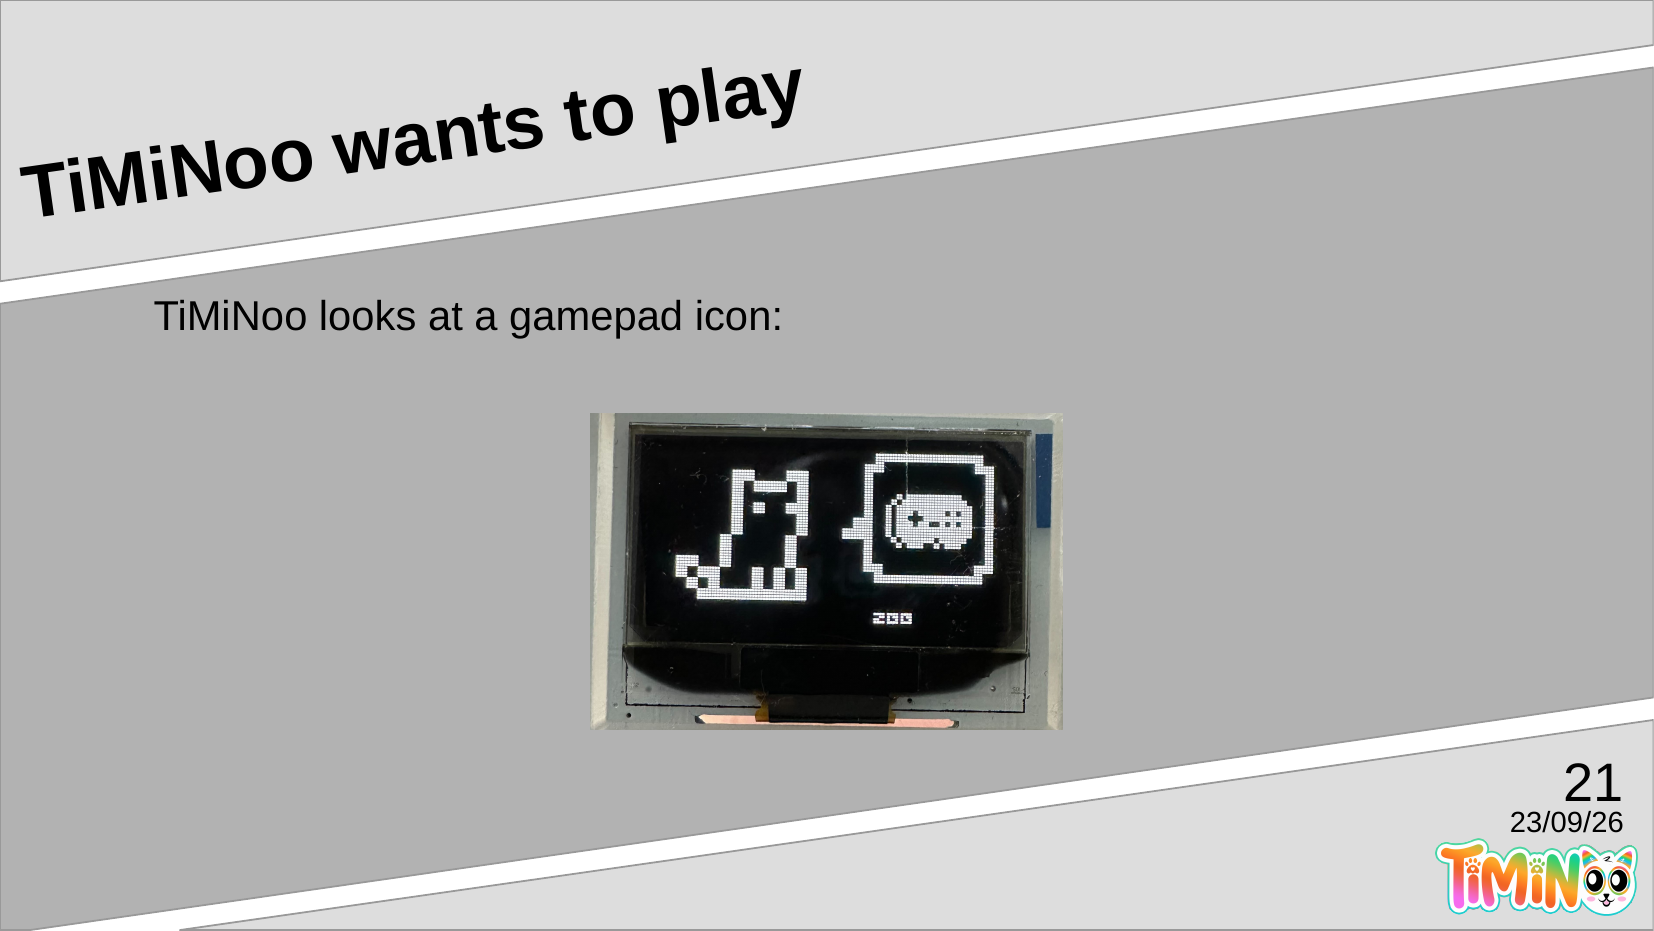

# TiMiNoo wants to play
TiMiNoo looks at a gamepad icon:
21